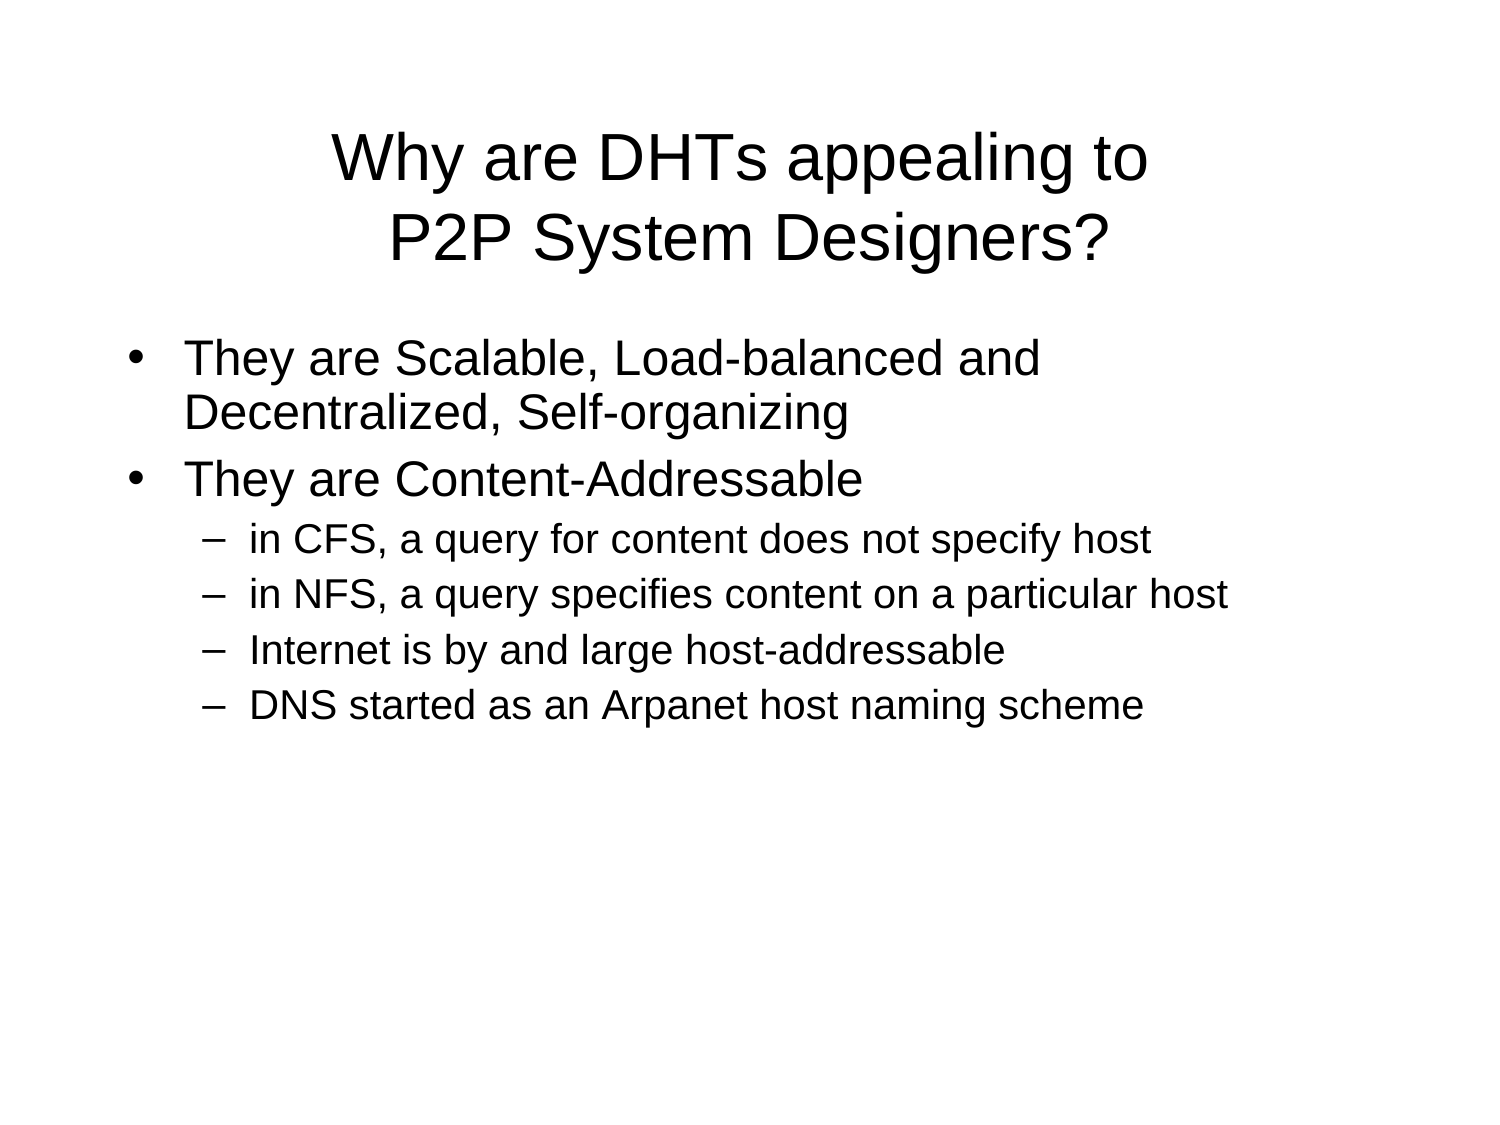

# Why are DHTs appealing to P2P System Designers?
They are Scalable, Load-balanced and Decentralized, Self-organizing
They are Content-Addressable
in CFS, a query for content does not specify host
in NFS, a query specifies content on a particular host
Internet is by and large host-addressable
DNS started as an Arpanet host naming scheme